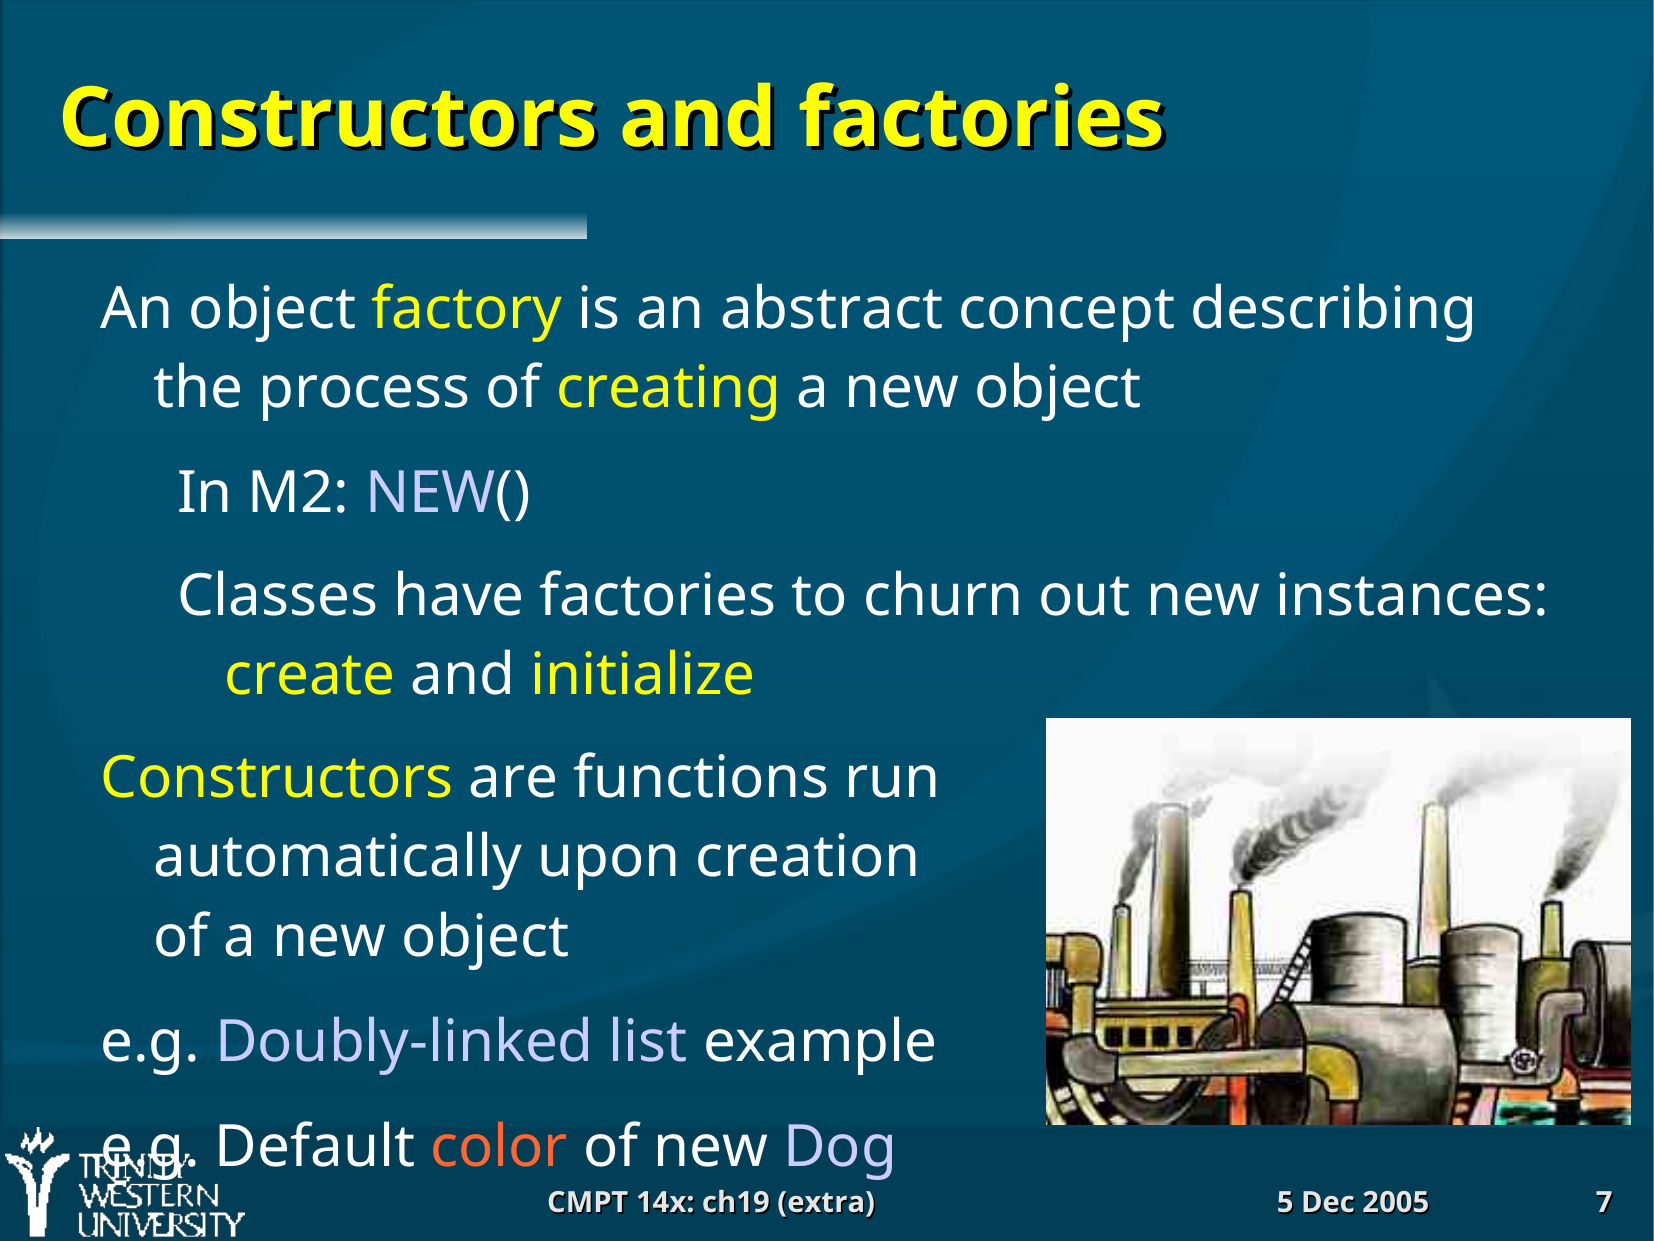

# Constructors and factories
An object factory is an abstract concept describing the process of creating a new object
In M2: NEW()
Classes have factories to churn out new instances: create and initialize
Constructors are functions run
automatically upon creation
of a new object
e.g. Doubly-linked list example
e.g. Default color of new Dog
CMPT 14x: ch19 (extra)
5 Dec 2005
7